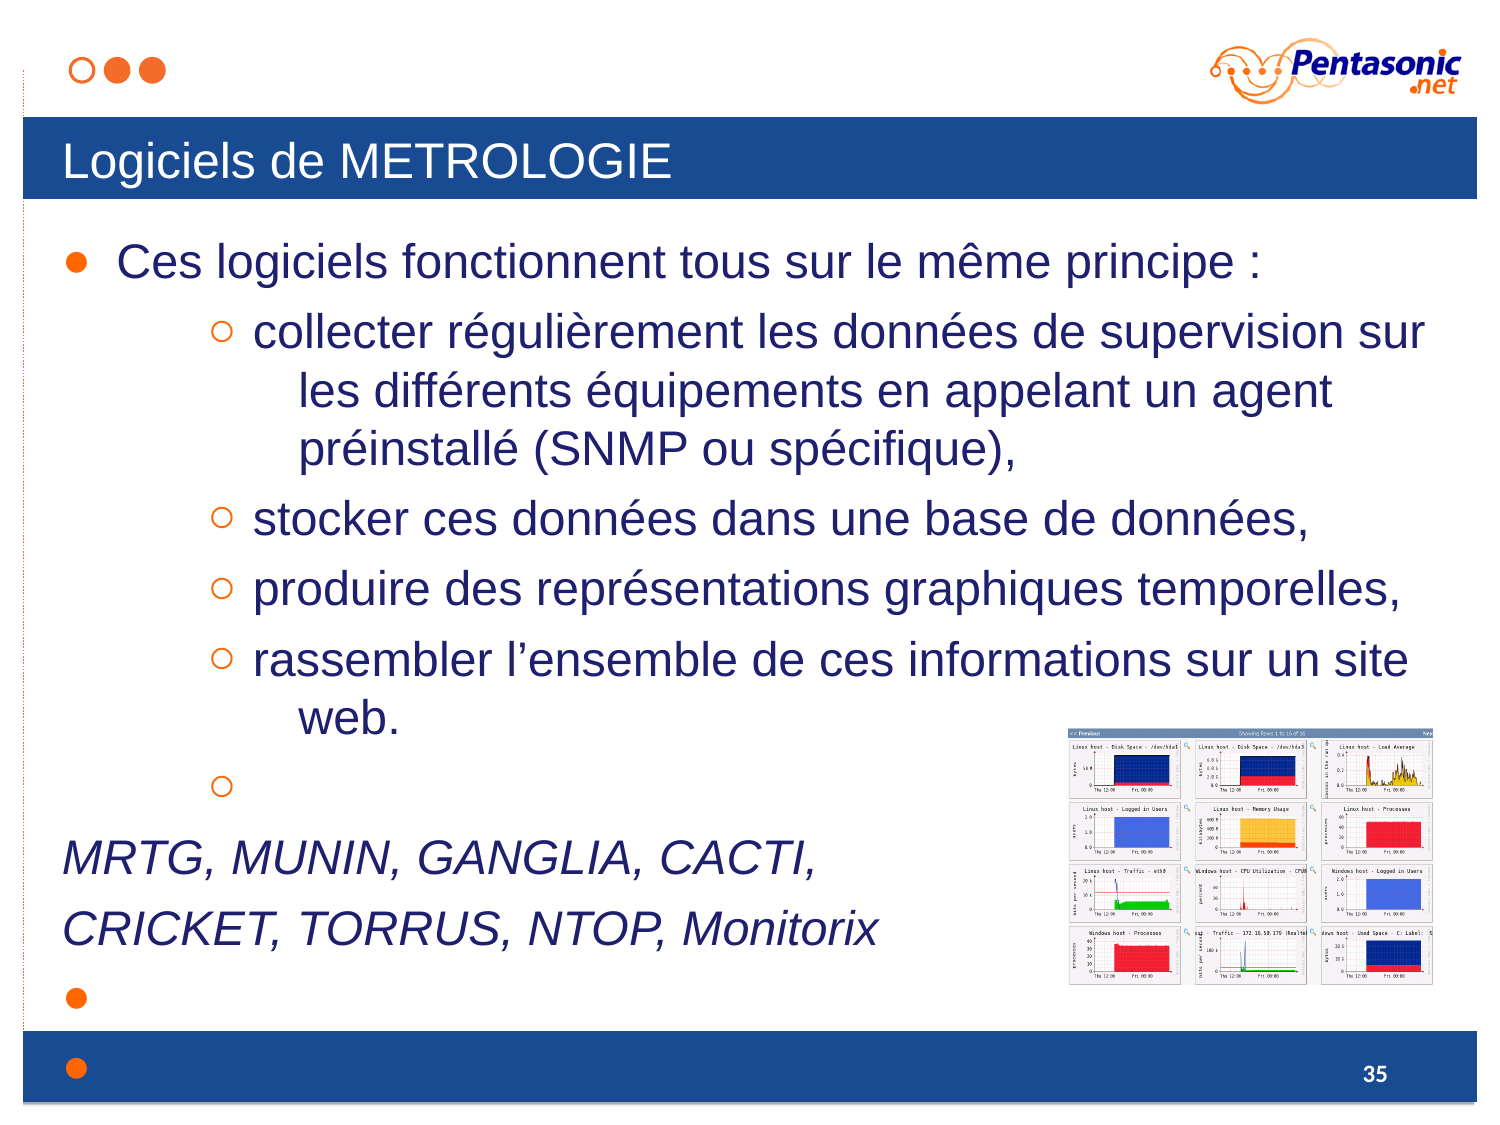

Logiciels de METROLOGIE
# Ces logiciels fonctionnent tous sur le même principe :
collecter régulièrement les données de supervision sur les différents équipements en appelant un agent préinstallé (SNMP ou spécifique),
stocker ces données dans une base de données,
produire des représentations graphiques temporelles,
rassembler l’ensemble de ces informations sur un site web.
MRTG, MUNIN, GANGLIA, CACTI,
CRICKET, TORRUS, NTOP, Monitorix